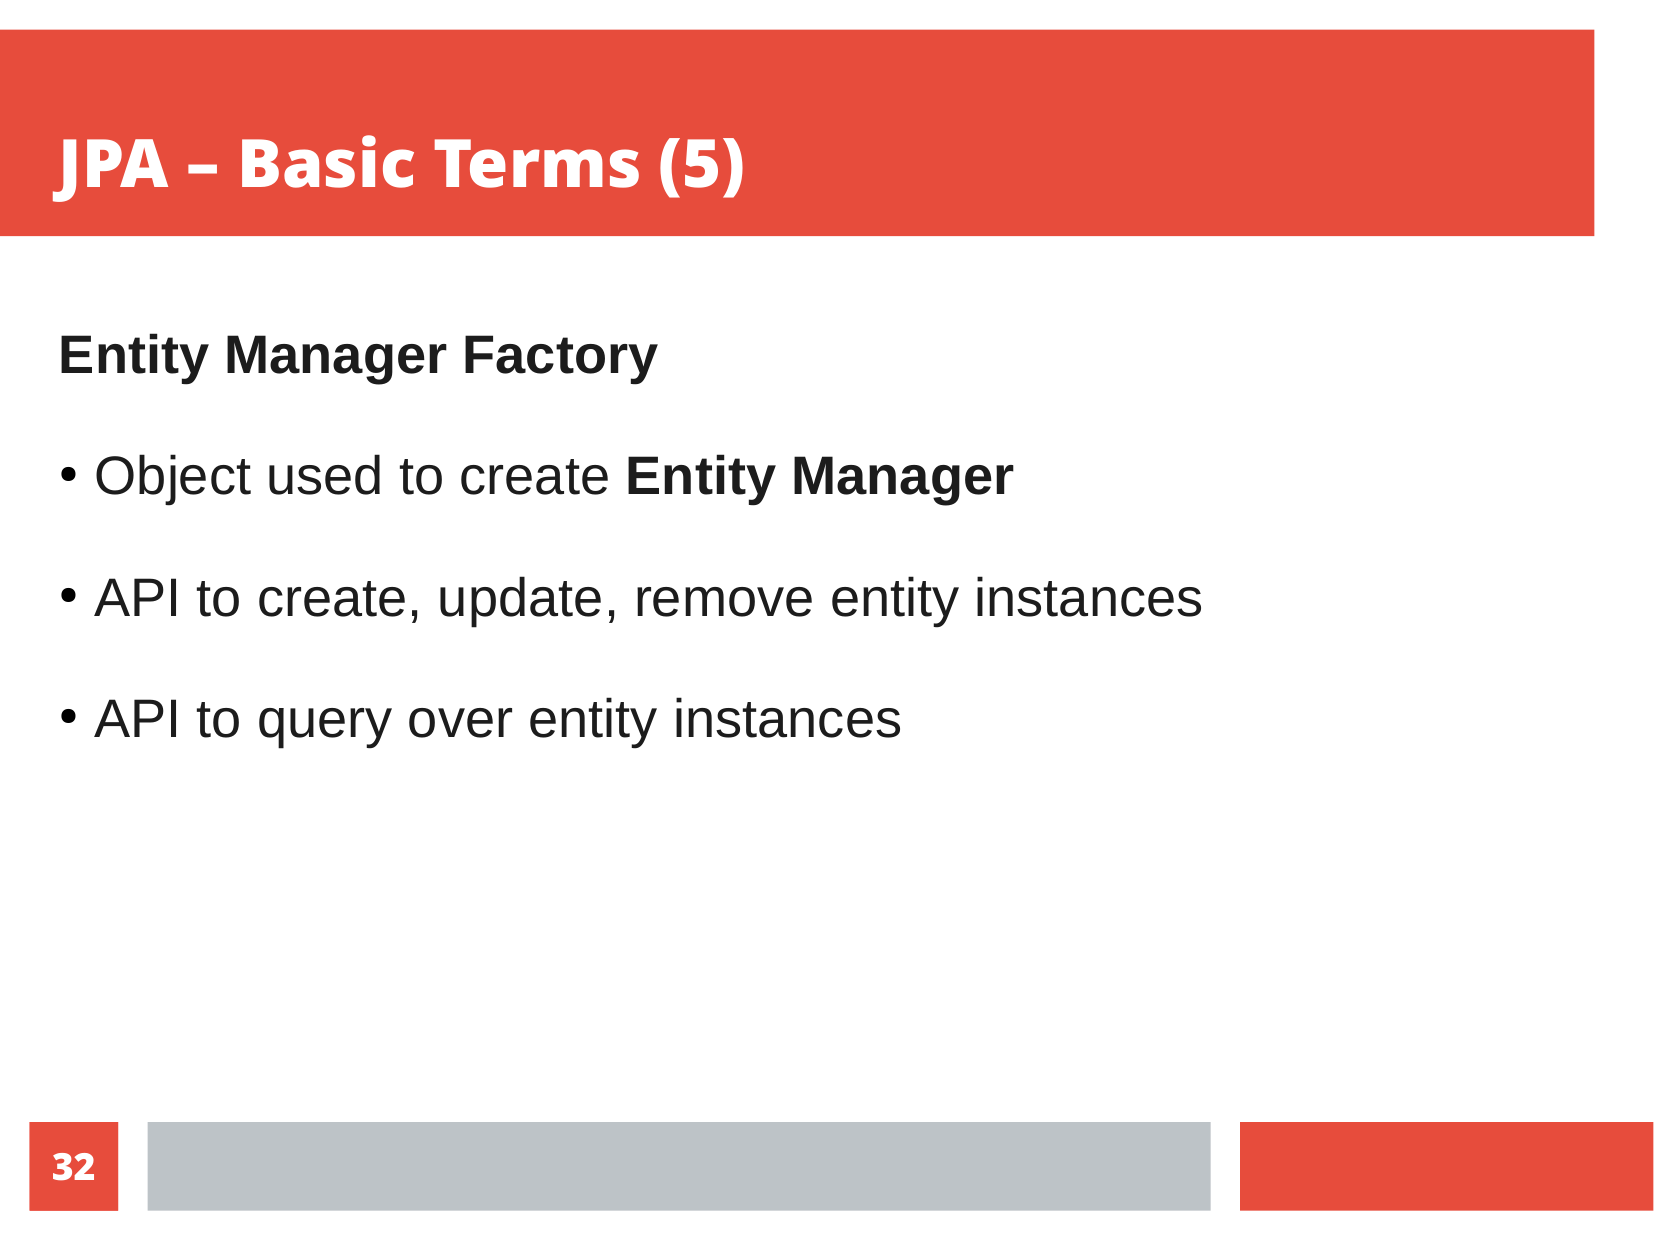

# JPA – Basic Terms (5)
Entity Manager Factory
Object used to create Entity Manager
API to create, update, remove entity instances
API to query over entity instances
32